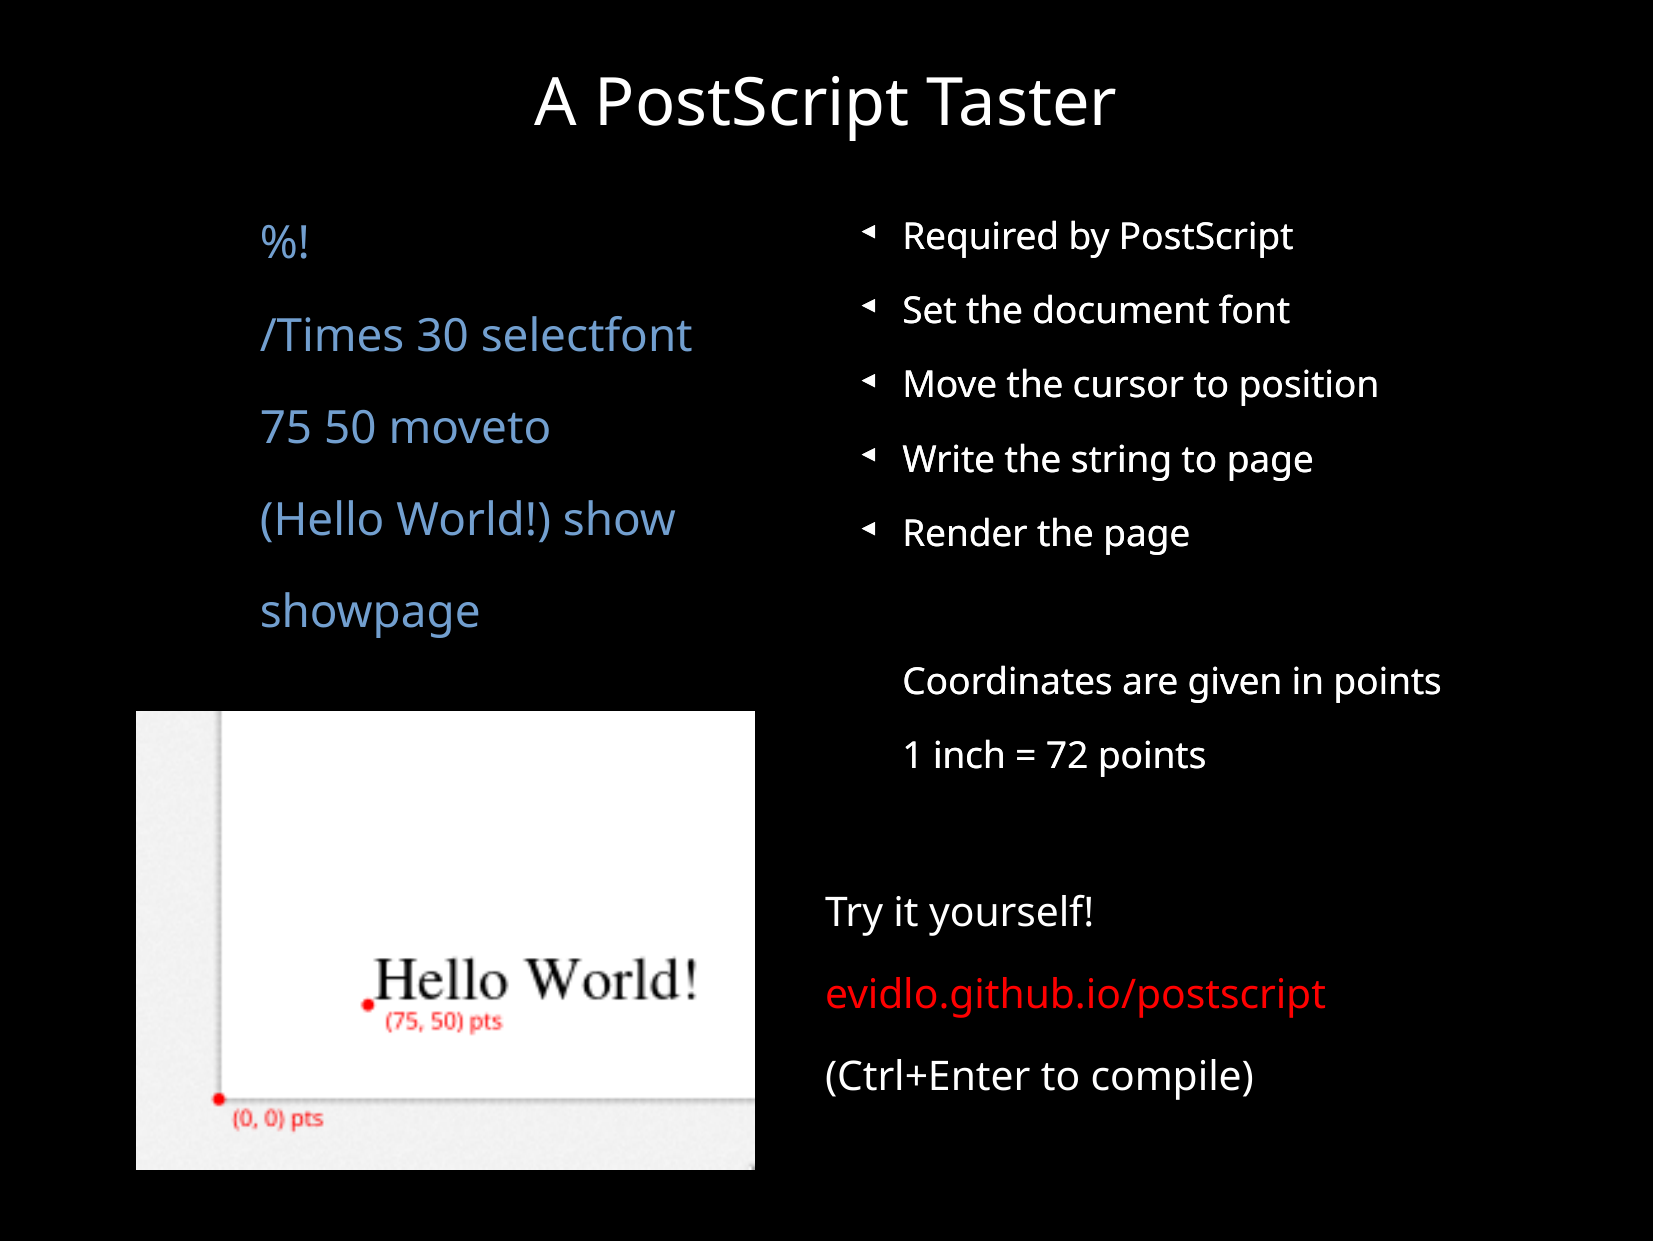

# A PostScript Taster
%!
/Times 30 selectfont
75 50 moveto
(Hello World!) show
showpage
Required by PostScript
Set the document font
Move the cursor to position
Write the string to page
Render the page
Coordinates are given in points
1 inch = 72 points
Required by PostScript
Set the document font
Move the cursor to position
Write the string to page
Render the page
Coordinates are given in points
1 inch = 72 points
Try it yourself!
evidlo.github.io/postscript
(Ctrl+Enter to compile)